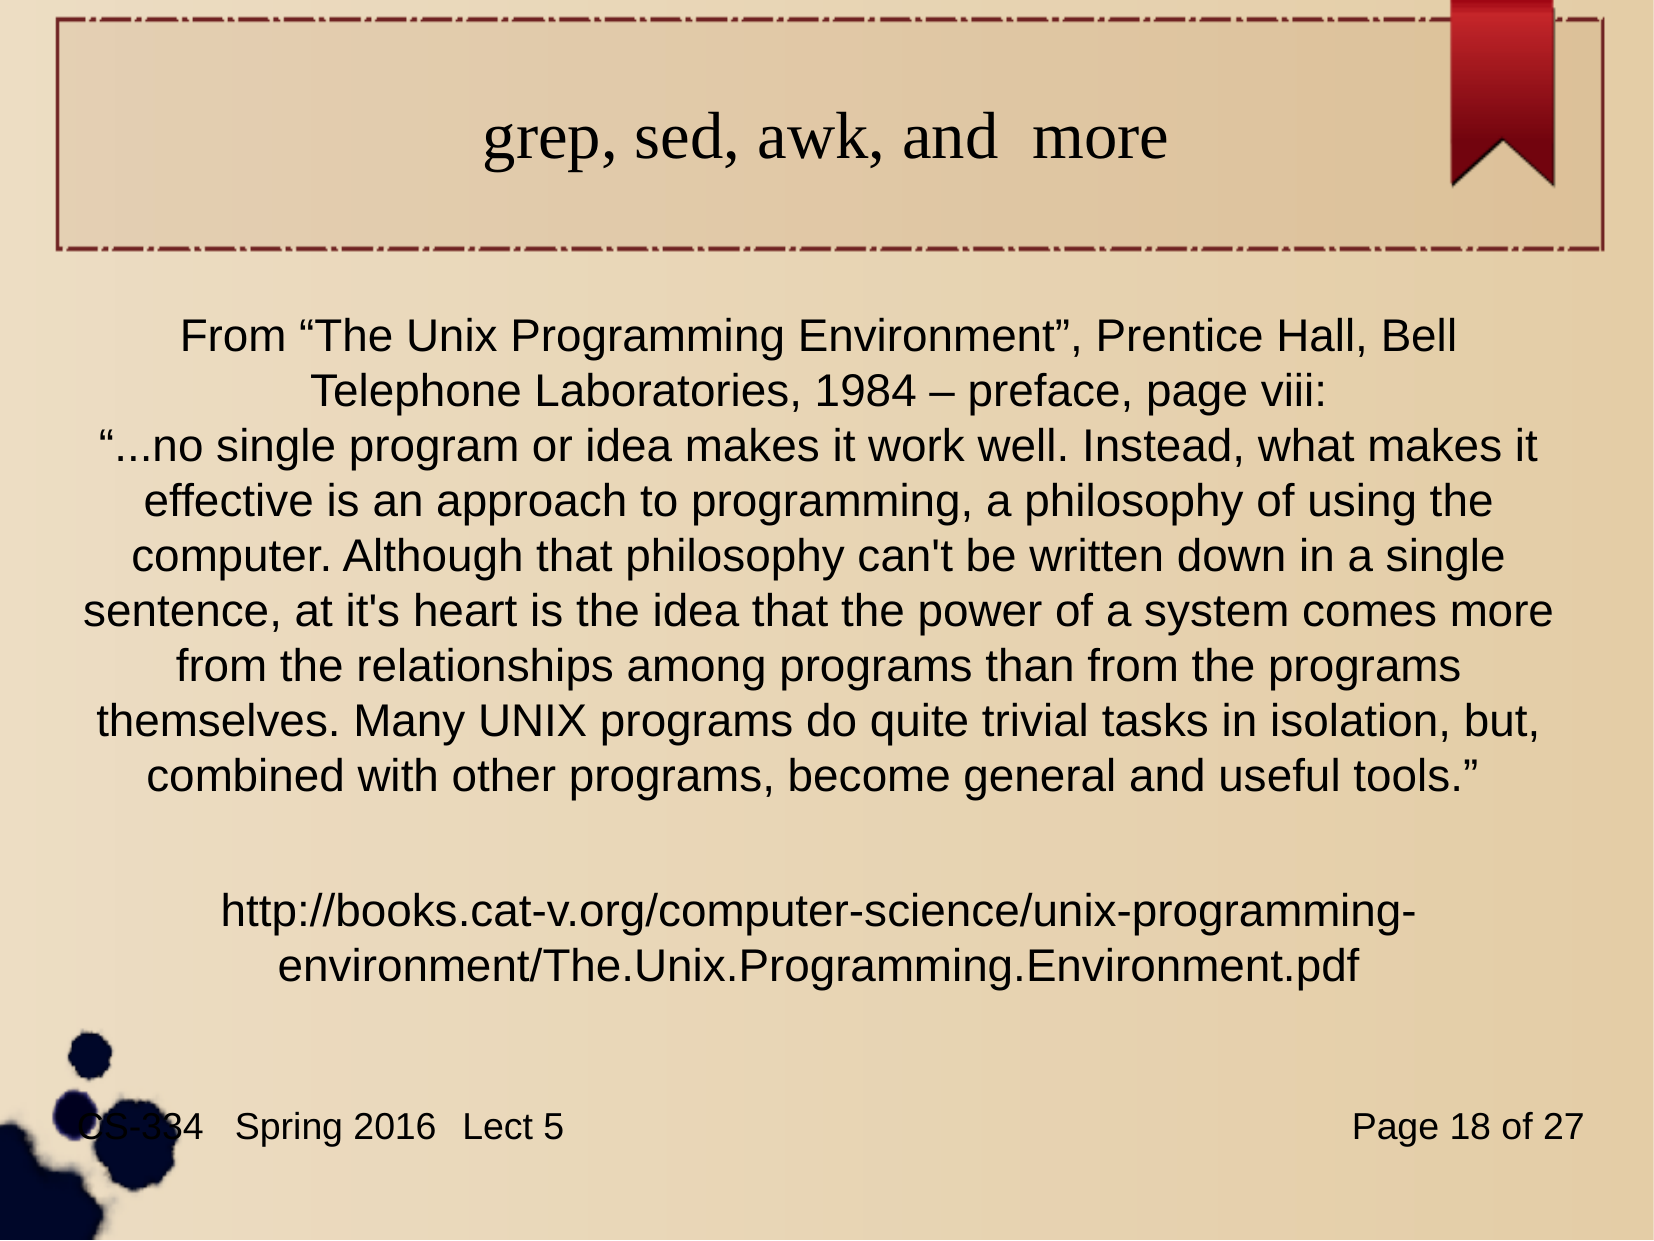

grep, sed, awk, and more
From “The Unix Programming Environment”, Prentice Hall, Bell Telephone Laboratories, 1984 – preface, page viii:
“...no single program or idea makes it work well. Instead, what makes it effective is an approach to programming, a philosophy of using the computer. Although that philosophy can't be written down in a single sentence, at it's heart is the idea that the power of a system comes more from the relationships among programs than from the programs themselves. Many UNIX programs do quite trivial tasks in isolation, but, combined with other programs, become general and useful tools.”
http://books.cat-v.org/computer-science/unix-programming-environment/The.Unix.Programming.Environment.pdf
CS-334 Spring 2016	 Lect 5											Page of 27